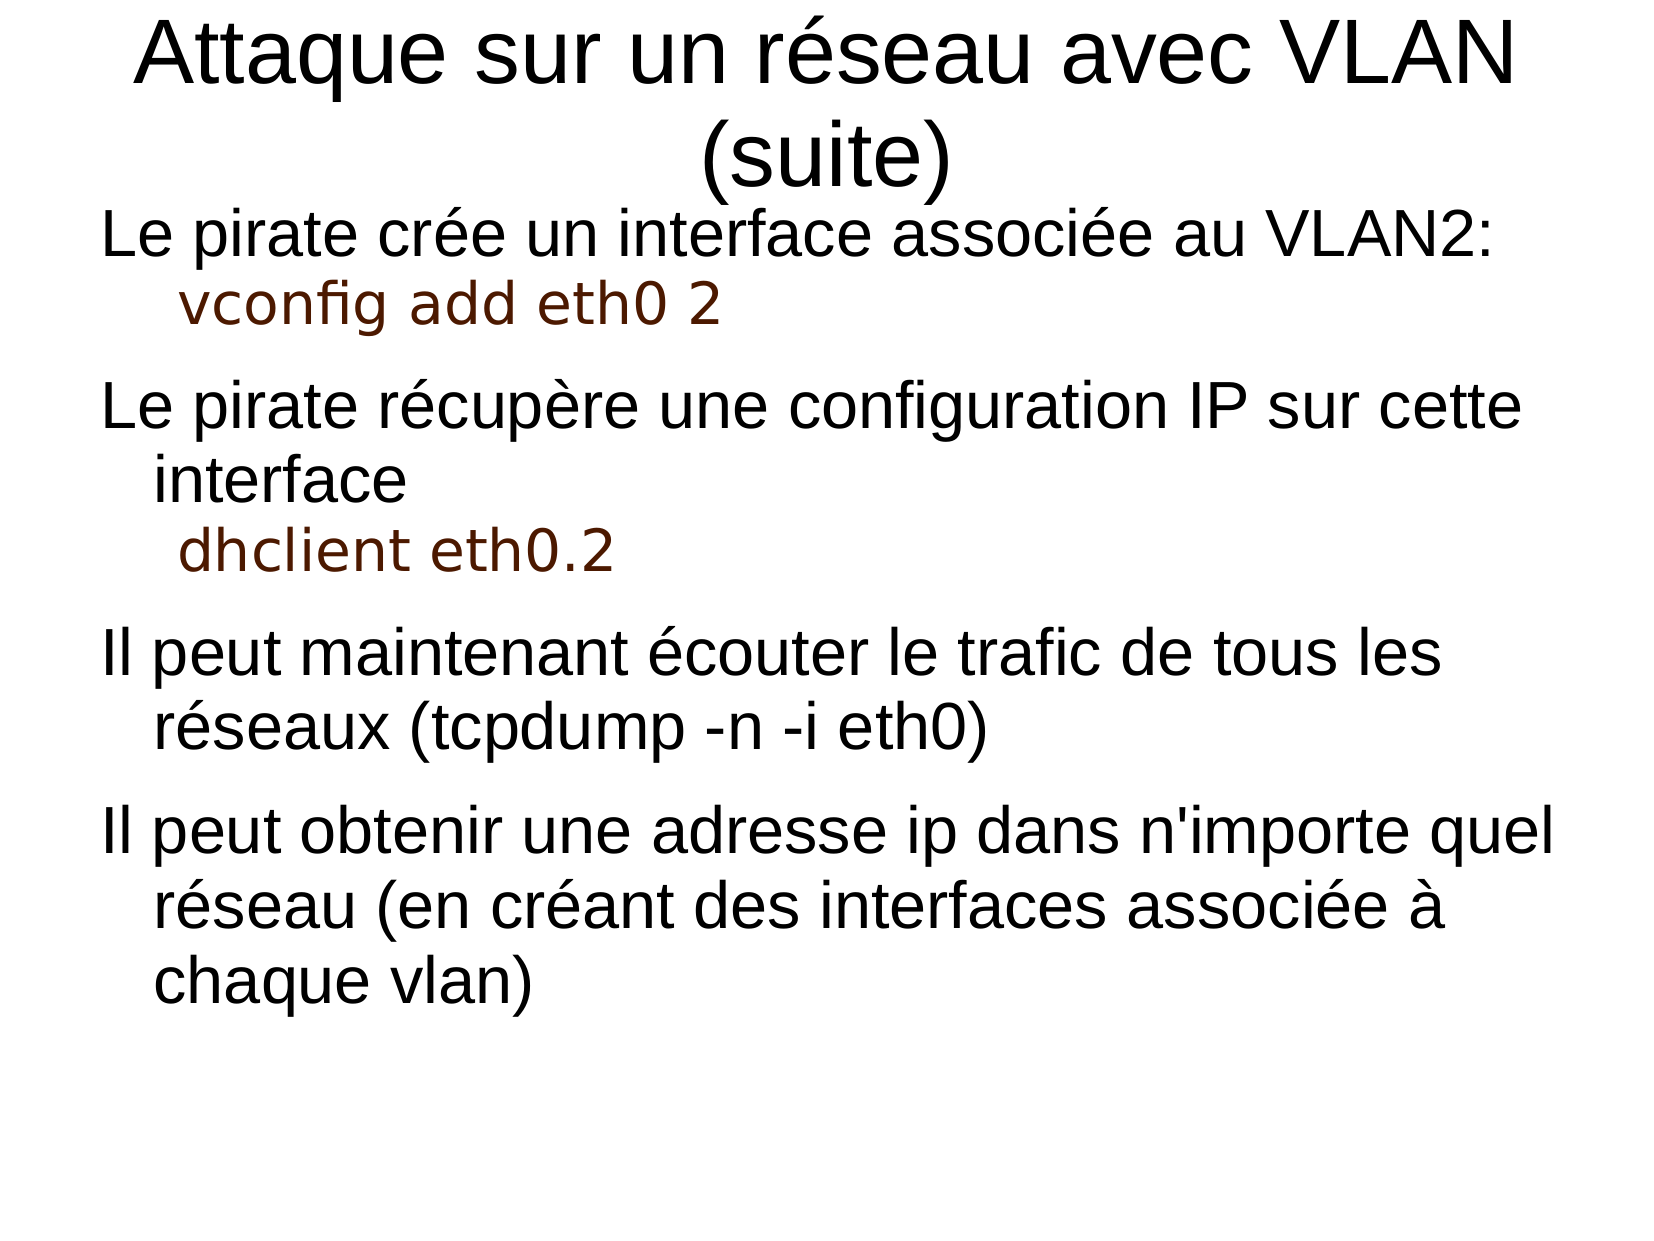

# Attaque sur un réseau avec VLAN (suite)
Le pirate crée un interface associée au VLAN2:
vconfig add eth0 2
Le pirate récupère une configuration IP sur cette interface
dhclient eth0.2
Il peut maintenant écouter le trafic de tous les réseaux (tcpdump -n -i eth0)
Il peut obtenir une adresse ip dans n'importe quel réseau (en créant des interfaces associée à chaque vlan)